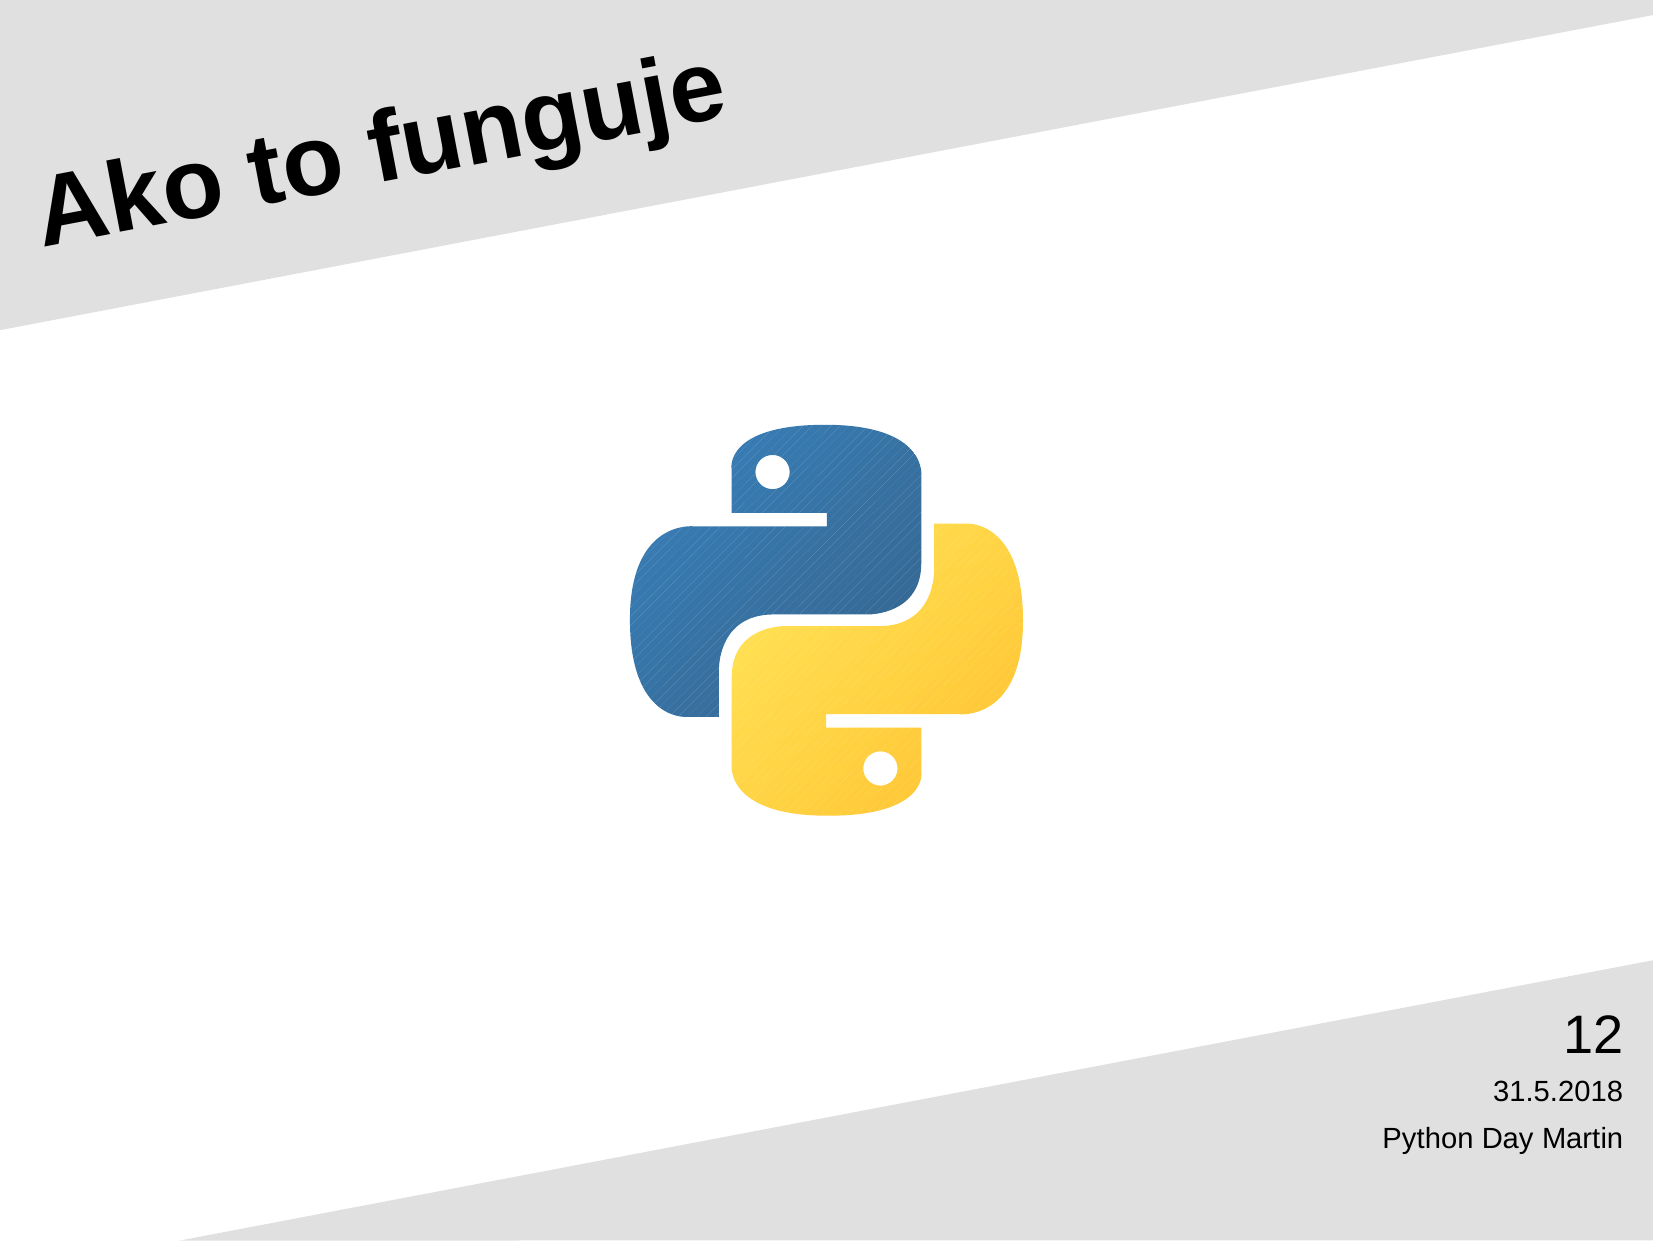

# Ako to funguje
12
Your footer here.